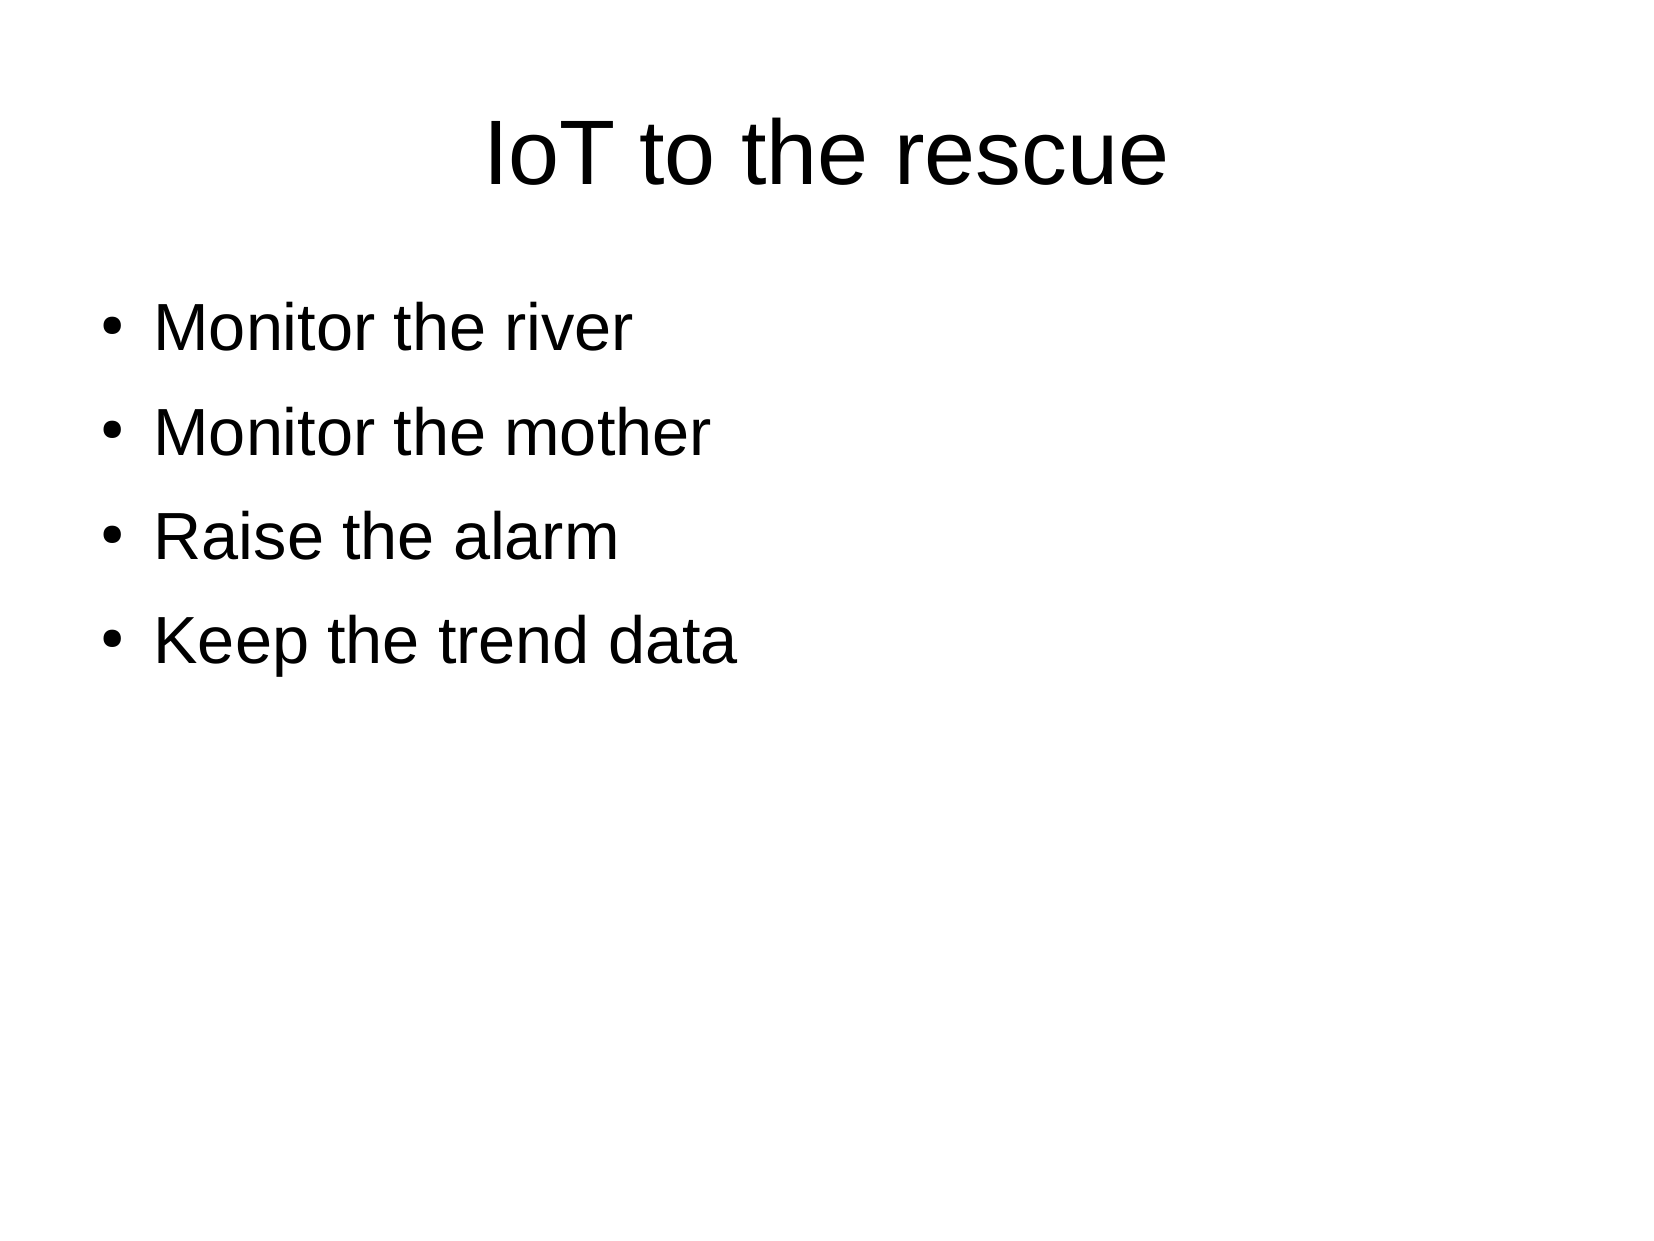

# IoT to the rescue
Monitor the river
Monitor the mother
Raise the alarm
Keep the trend data